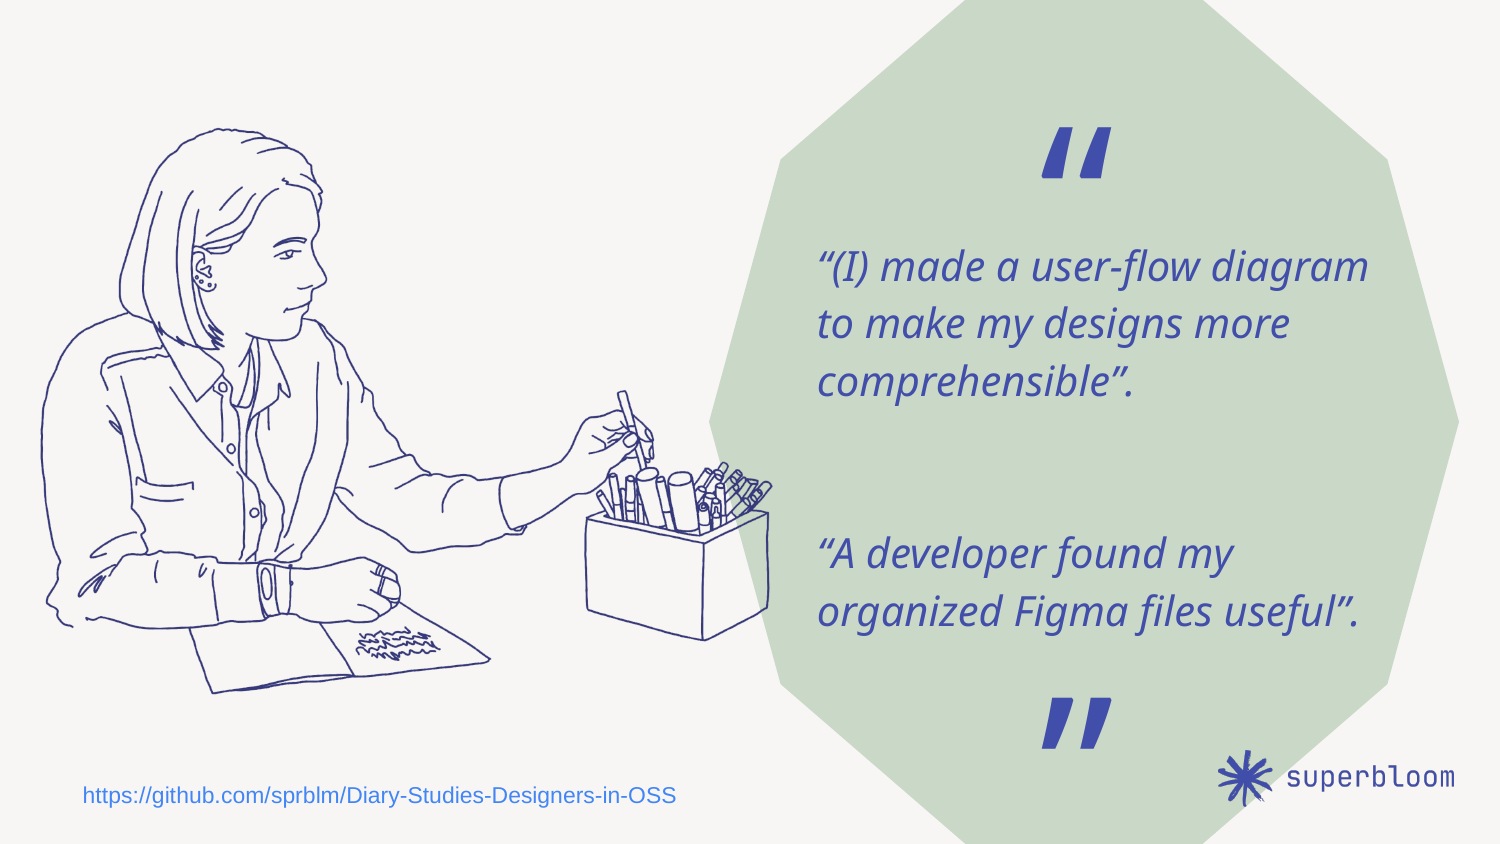

“(I) made a user-flow diagram to make my designs more comprehensible”.
“A developer found my organized Figma files useful”.
https://github.com/sprblm/Diary-Studies-Designers-in-OSS